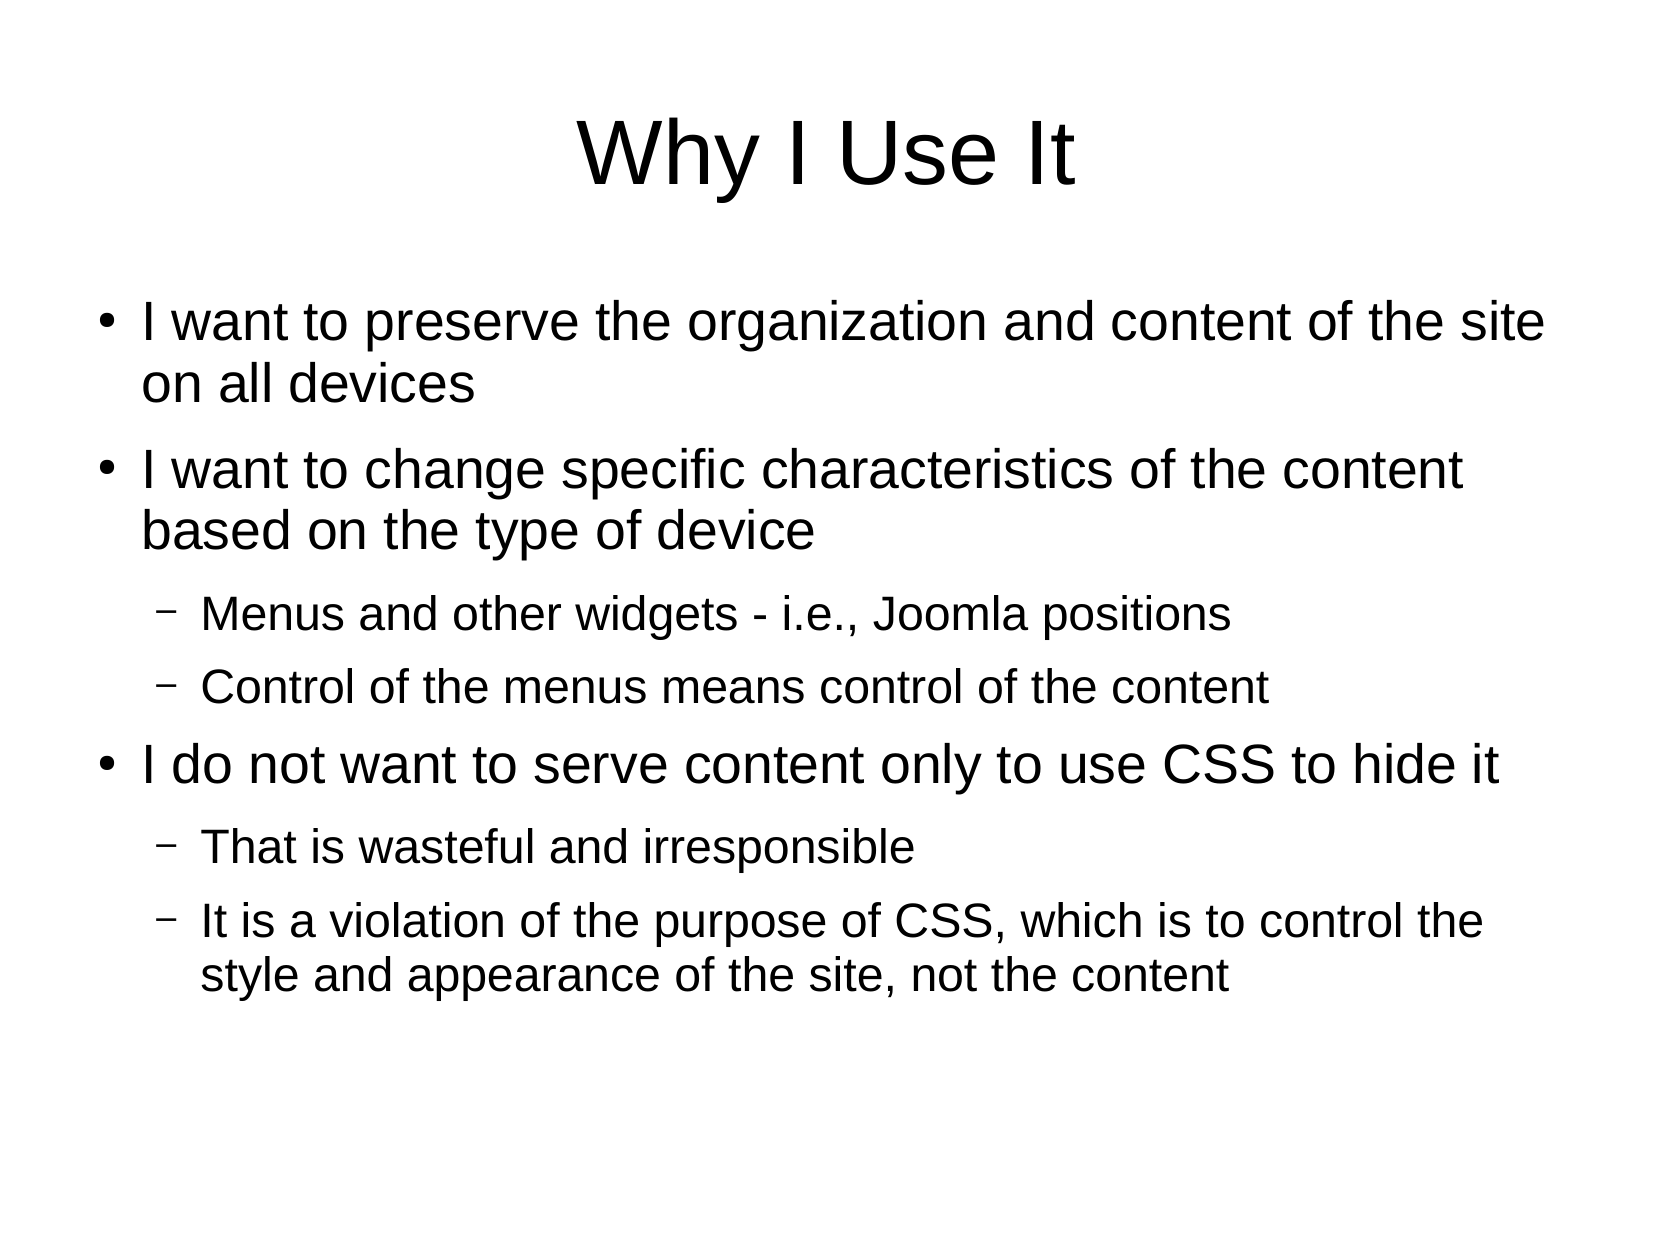

# Why I Use It
I want to preserve the organization and content of the site on all devices
I want to change specific characteristics of the content based on the type of device
Menus and other widgets - i.e., Joomla positions
Control of the menus means control of the content
I do not want to serve content only to use CSS to hide it
That is wasteful and irresponsible
It is a violation of the purpose of CSS, which is to control the style and appearance of the site, not the content